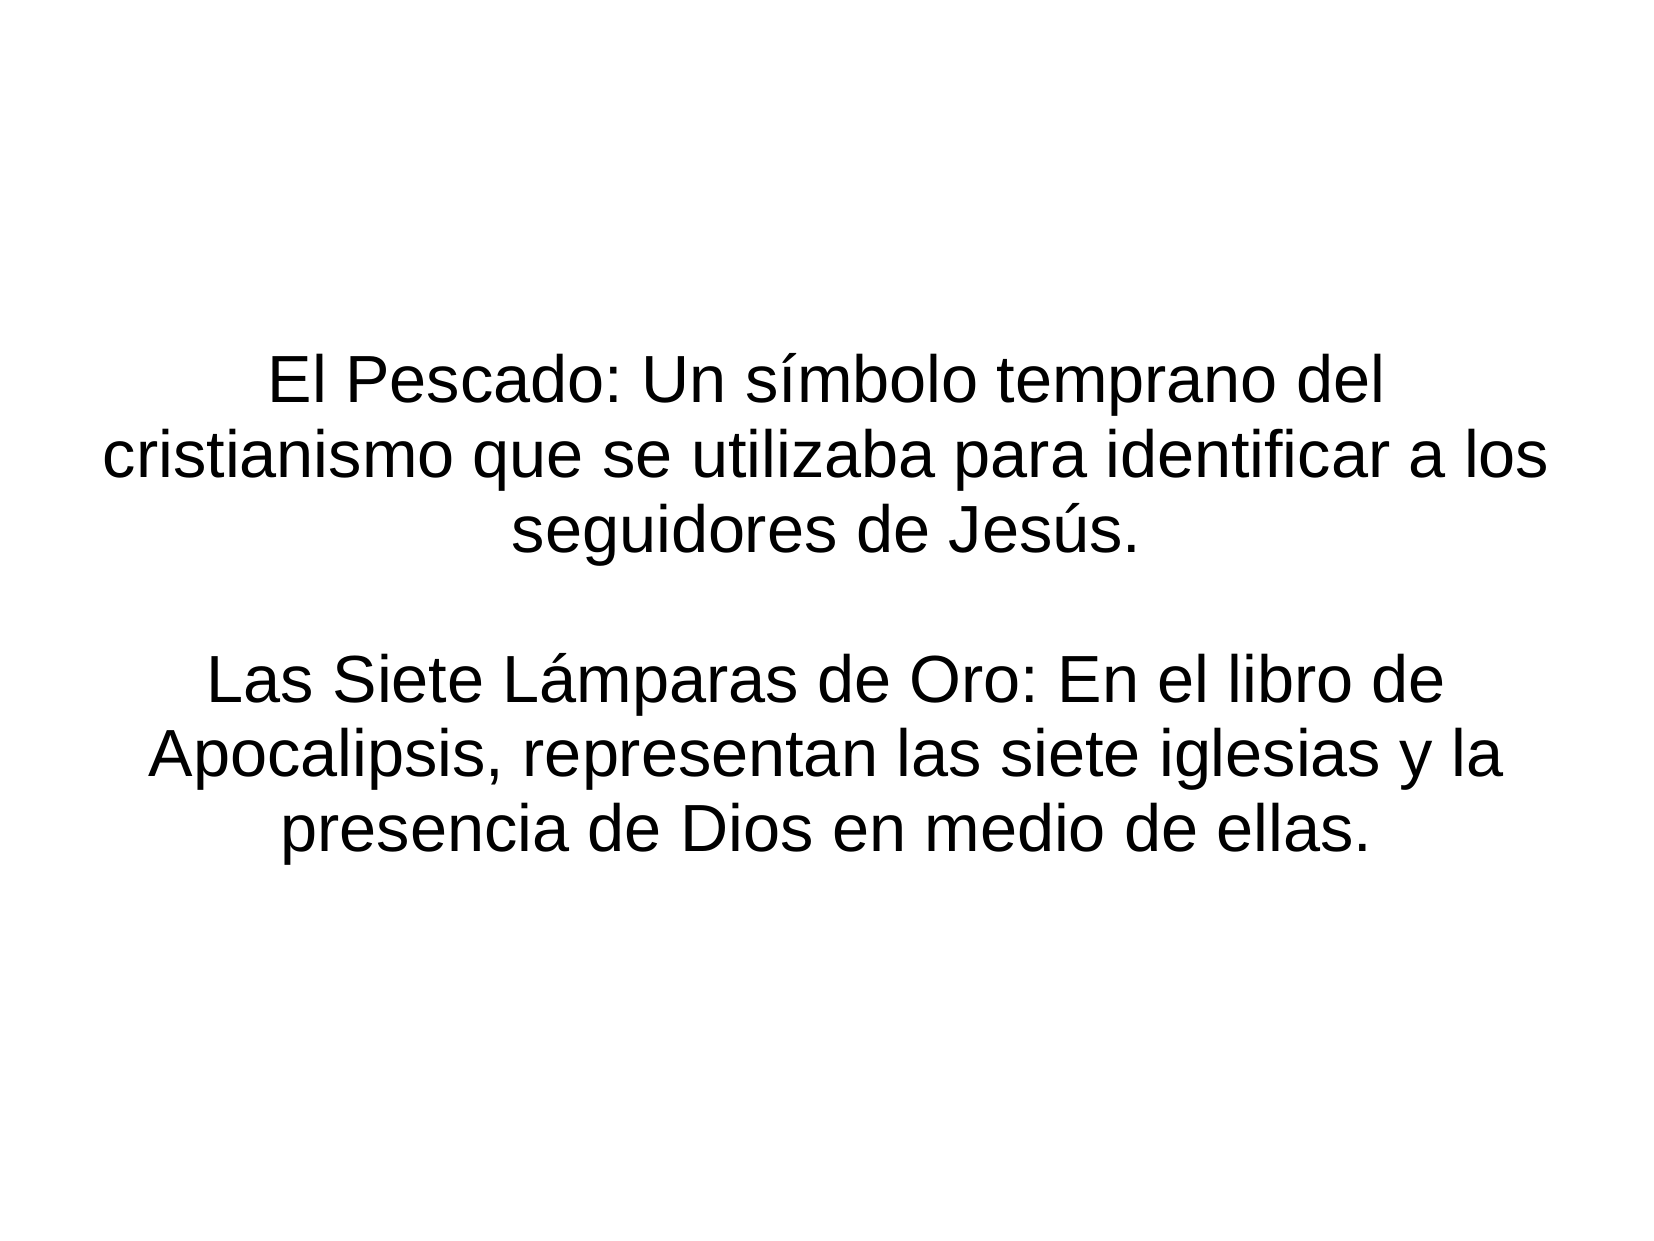

# El Pescado: Un símbolo temprano del cristianismo que se utilizaba para identificar a los seguidores de Jesús.
Las Siete Lámparas de Oro: En el libro de Apocalipsis, representan las siete iglesias y la presencia de Dios en medio de ellas.